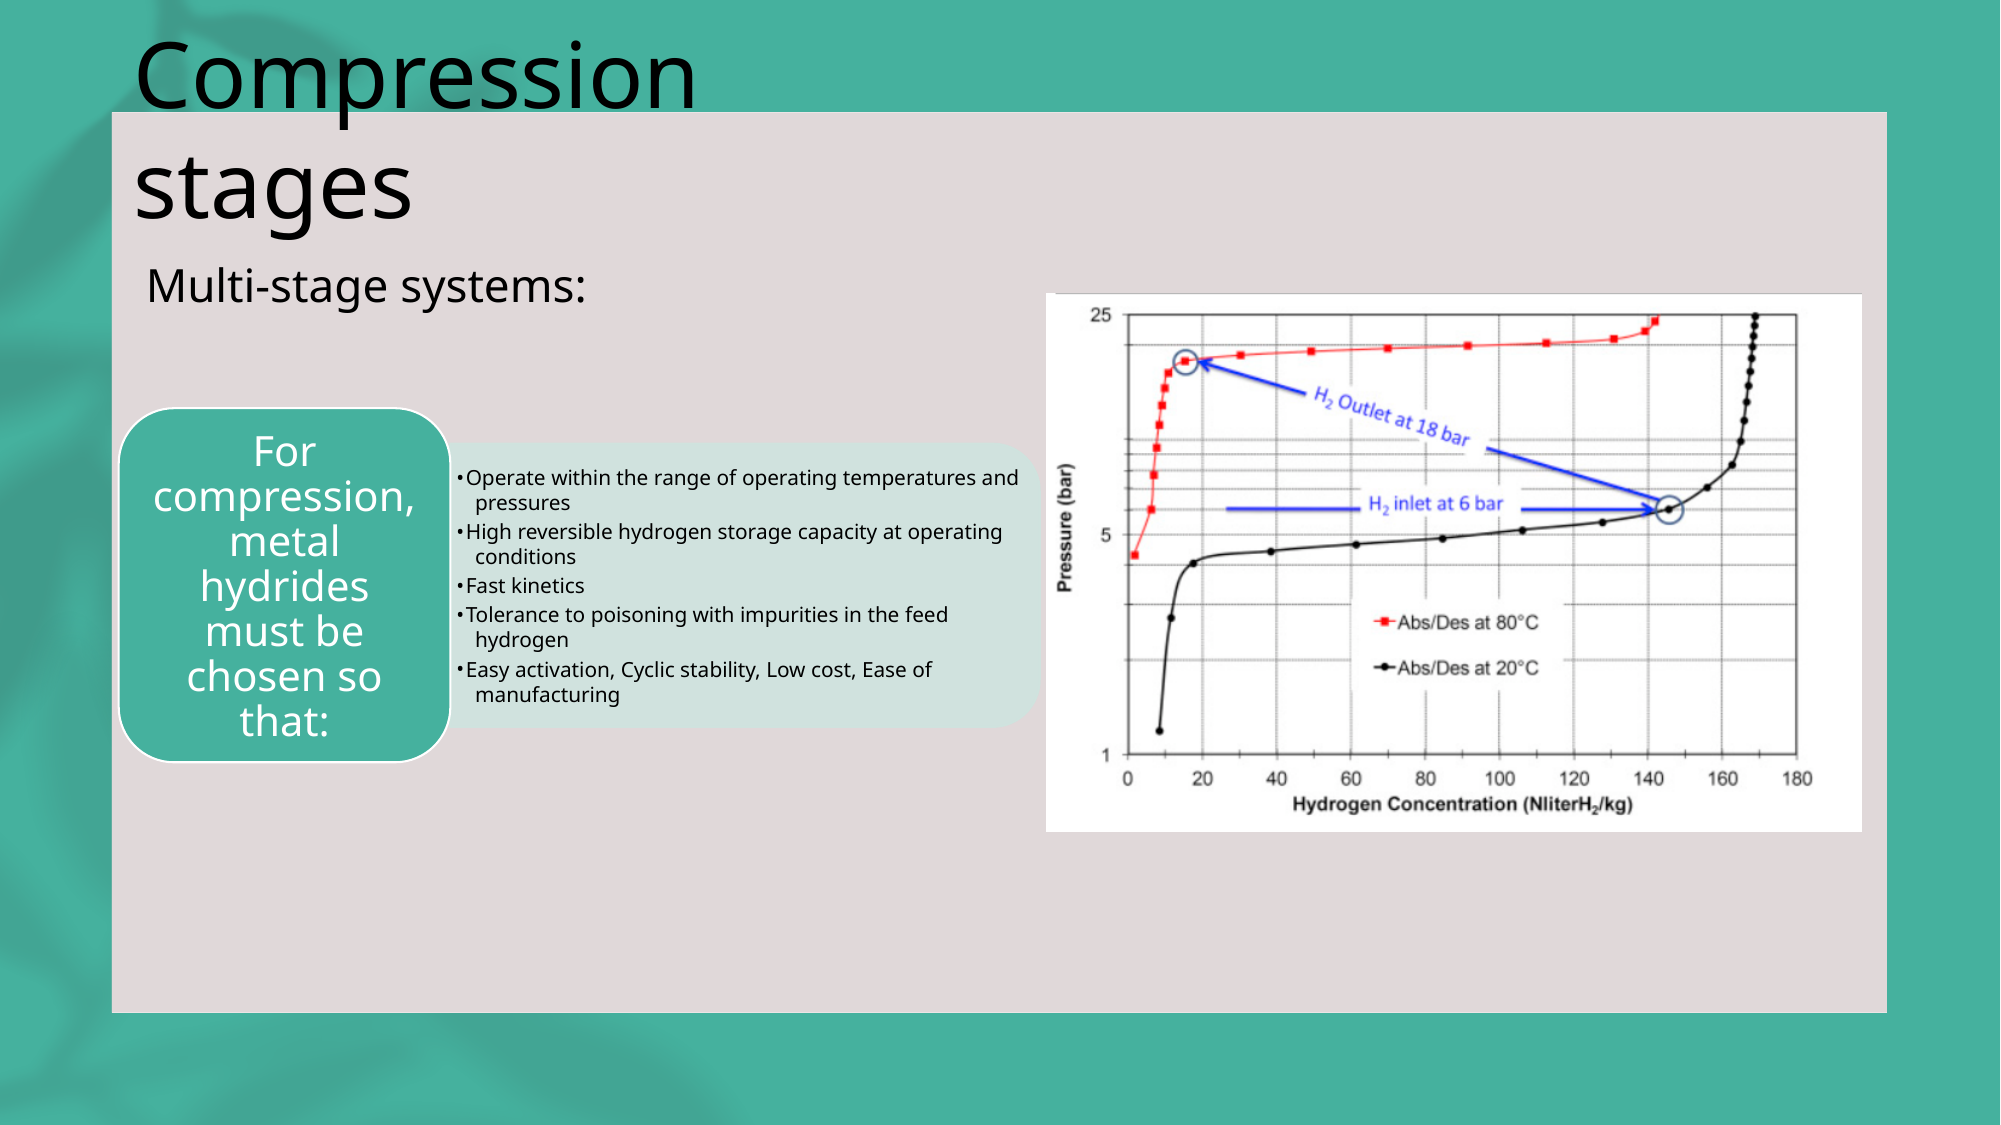

# Compression stages
Multi-stage systems:
For compression, metal hydrides must be chosen so that:
Operate within the range of operating temperatures and pressures
High reversible hydrogen storage capacity at operating conditions
Fast kinetics
Tolerance to poisoning with impurities in the feed hydrogen
Easy activation, Cyclic stability, Low cost, Ease of manufacturing